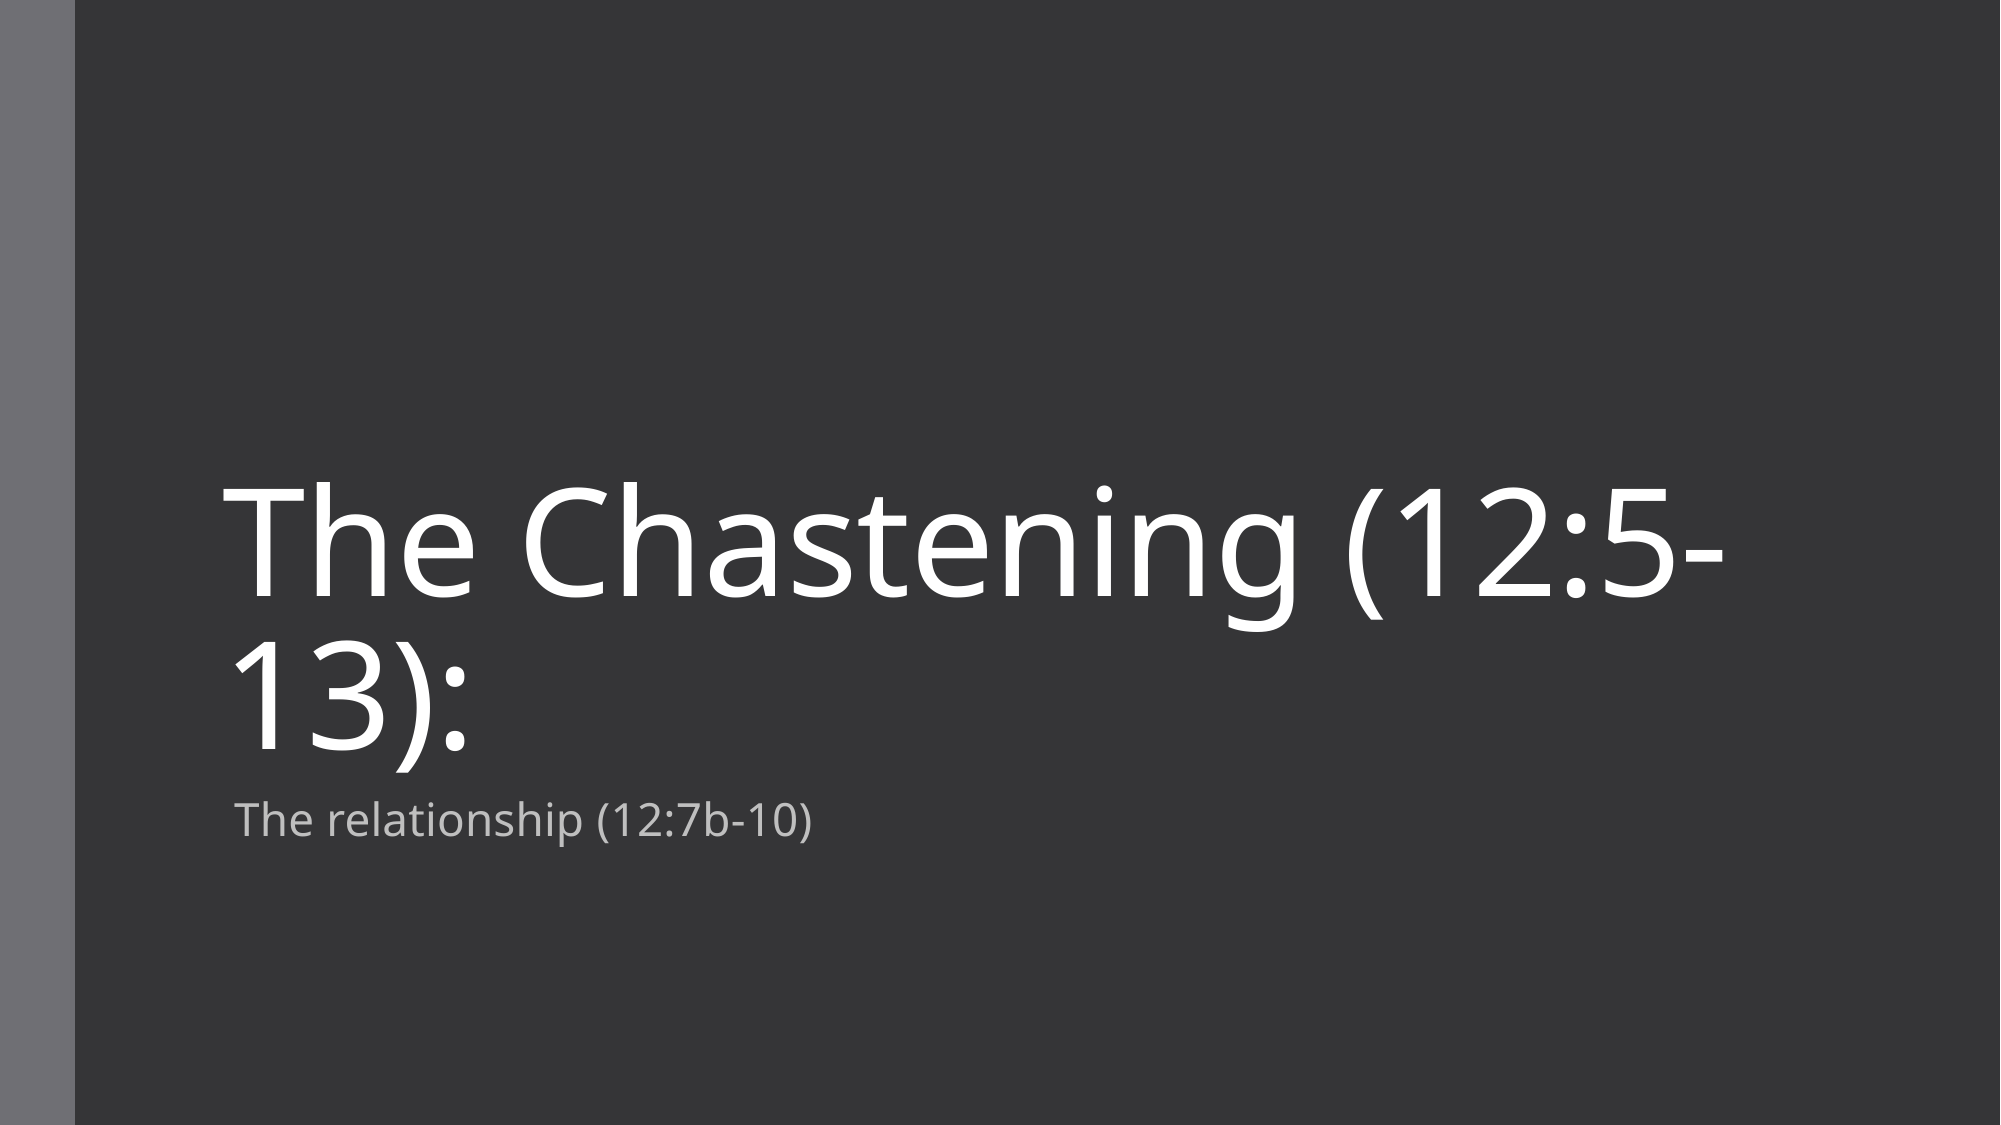

# The Chastening (12:5-13):
 The relationship (12:7b-10)